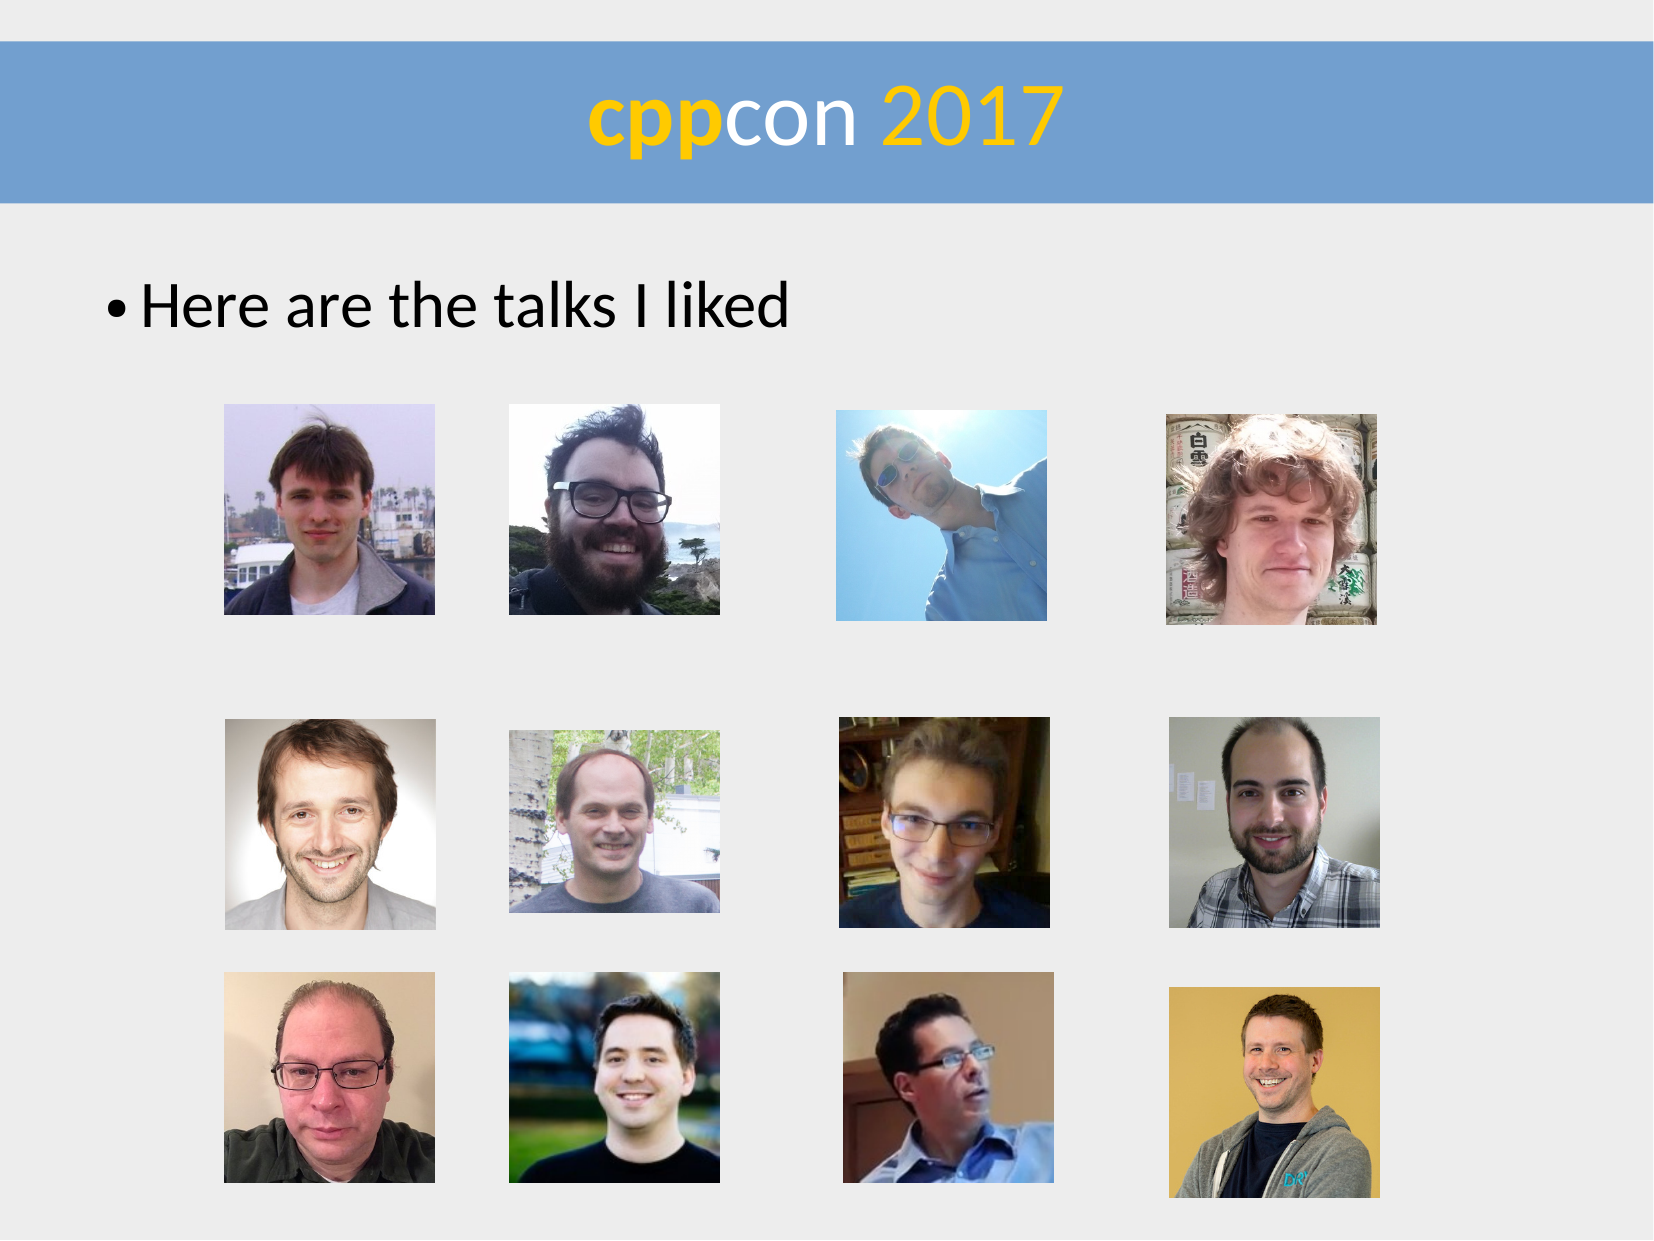

# cppcon 2017
Here are the talks I liked